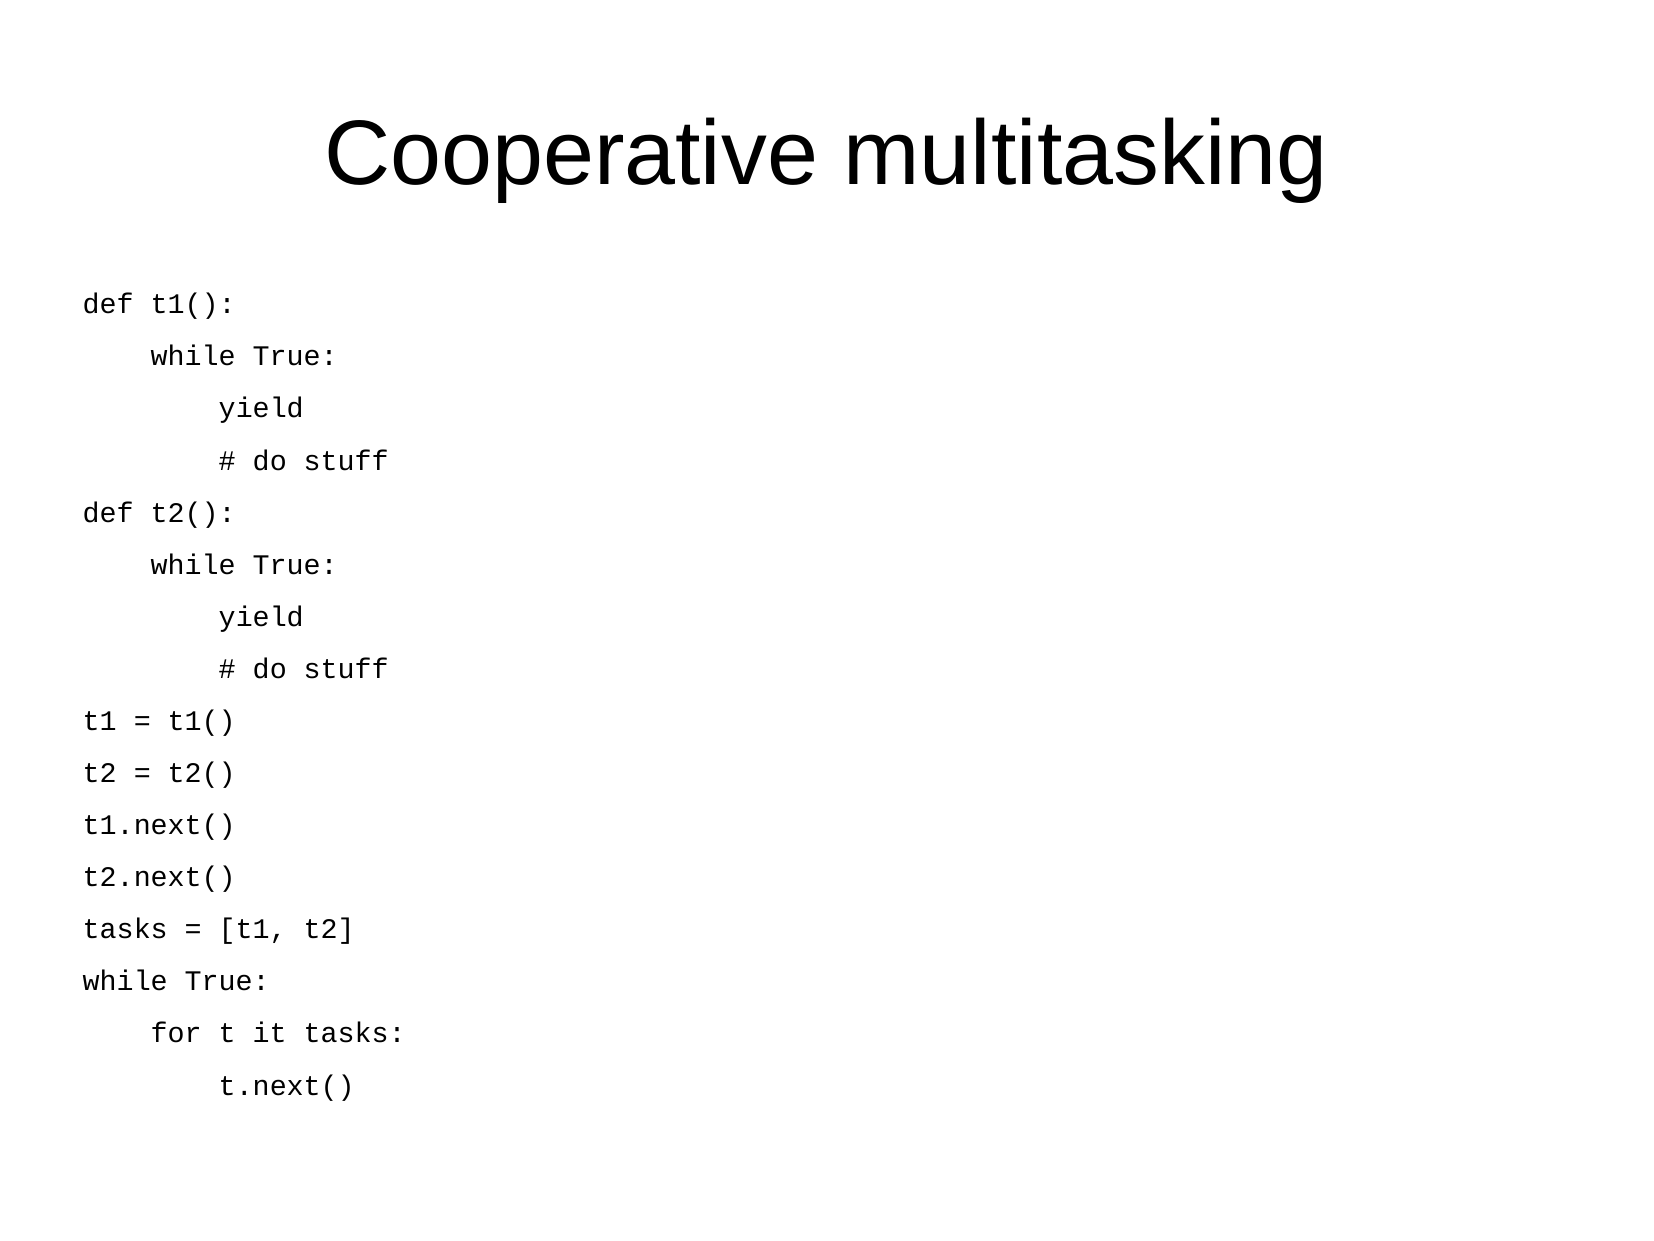

# Cooperative multitasking
def t1():
 while True:
 yield
 # do stuff
def t2():
 while True:
 yield
 # do stuff
t1 = t1()
t2 = t2()
t1.next()
t2.next()
tasks = [t1, t2]
while True:
 for t it tasks:
 t.next()